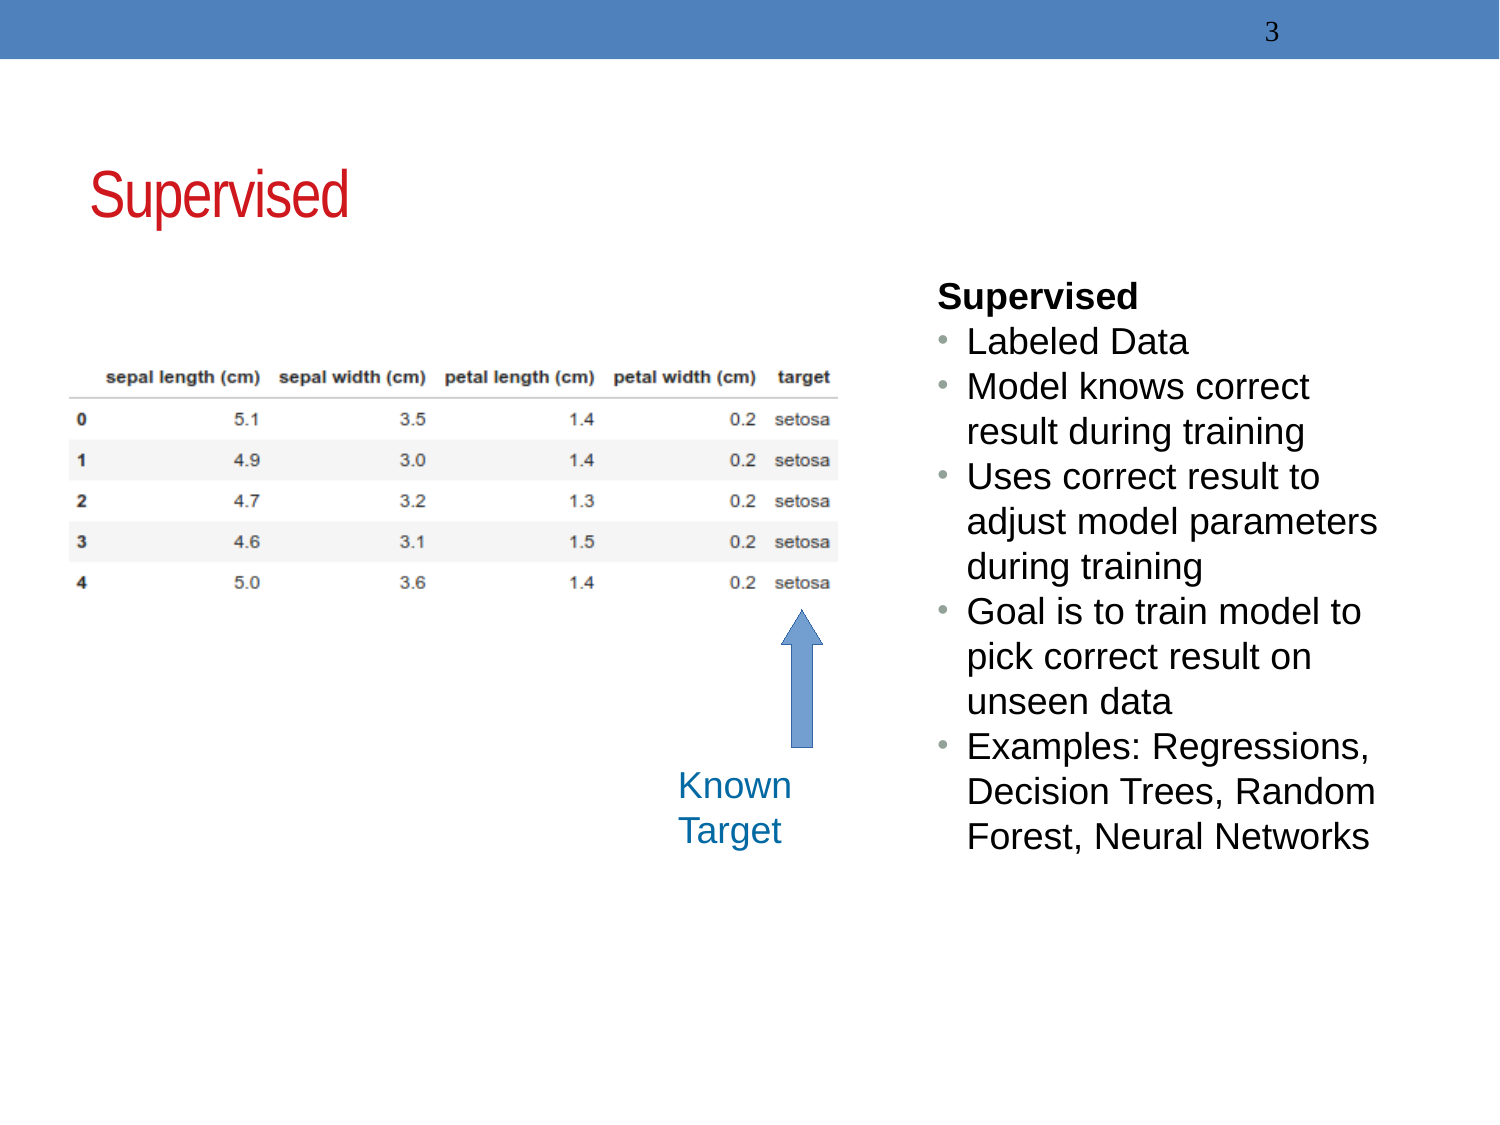

Supervised
Supervised
Labeled Data
Model knows correct result during training
Uses correct result to adjust model parameters during training
Goal is to train model to pick correct result on unseen data
Examples: Regressions, Decision Trees, Random Forest, Neural Networks
Known Target